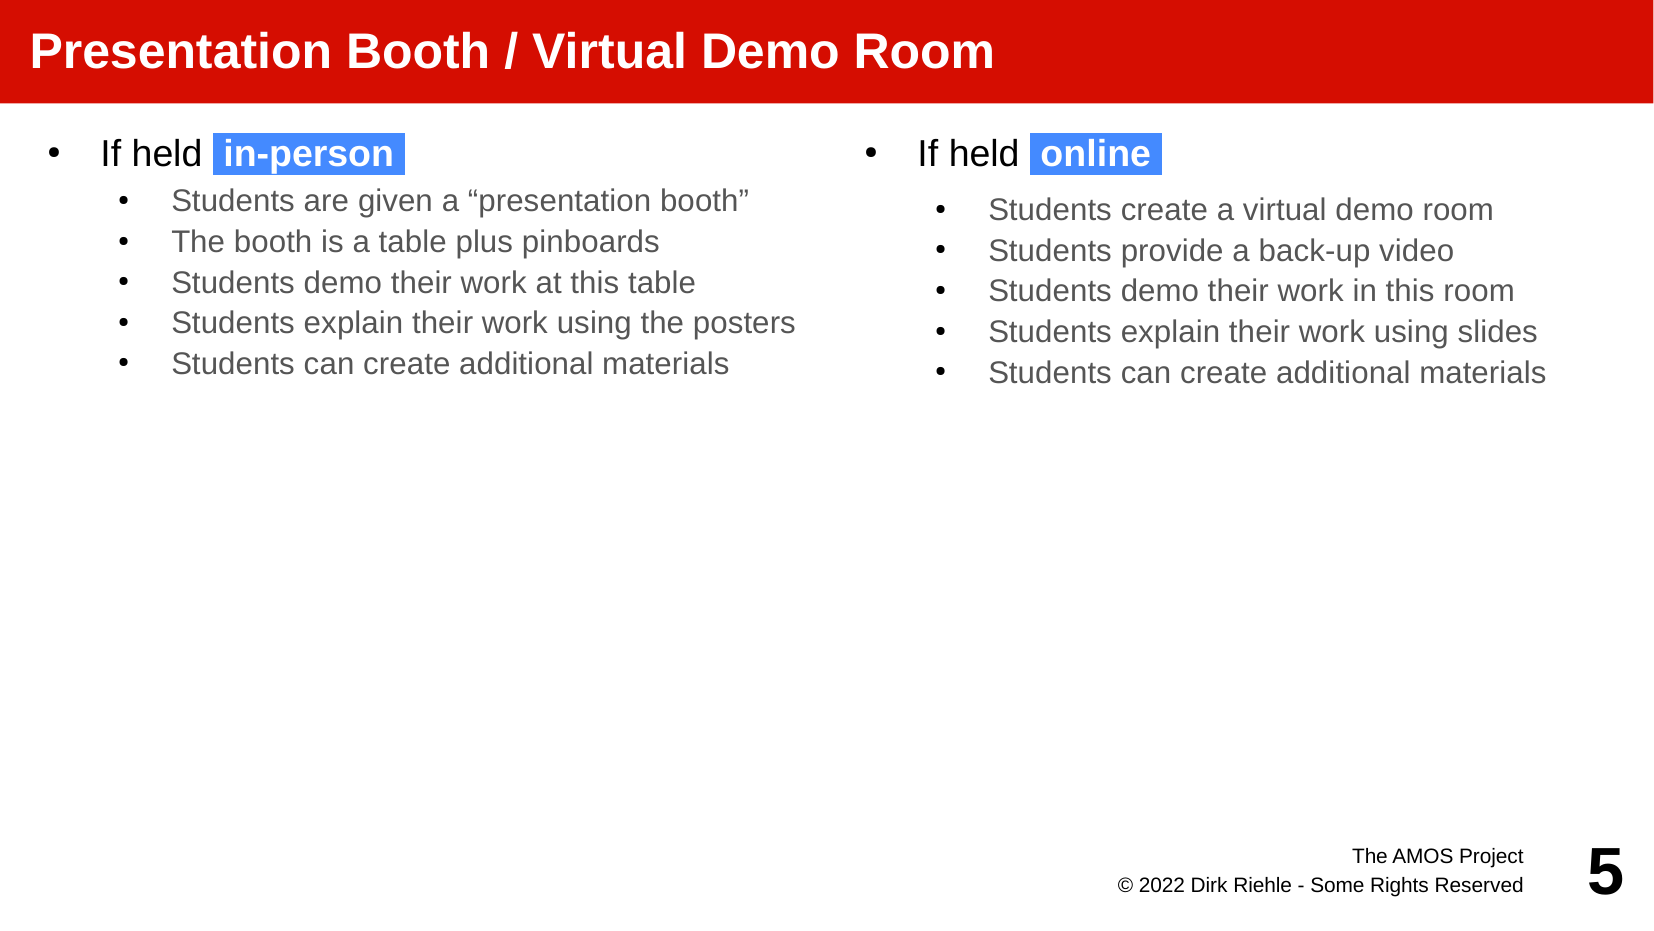

# Presentation Booth / Virtual Demo Room
If held in-person
Students are given a “presentation booth”
The booth is a table plus pinboards
Students demo their work at this table
Students explain their work using the posters
Students can create additional materials
If held online
Students create a virtual demo room
Students provide a back-up video
Students demo their work in this room
Students explain their work using slides
Students can create additional materials
The AMOS Project
5
© 2022 Dirk Riehle - Some Rights Reserved